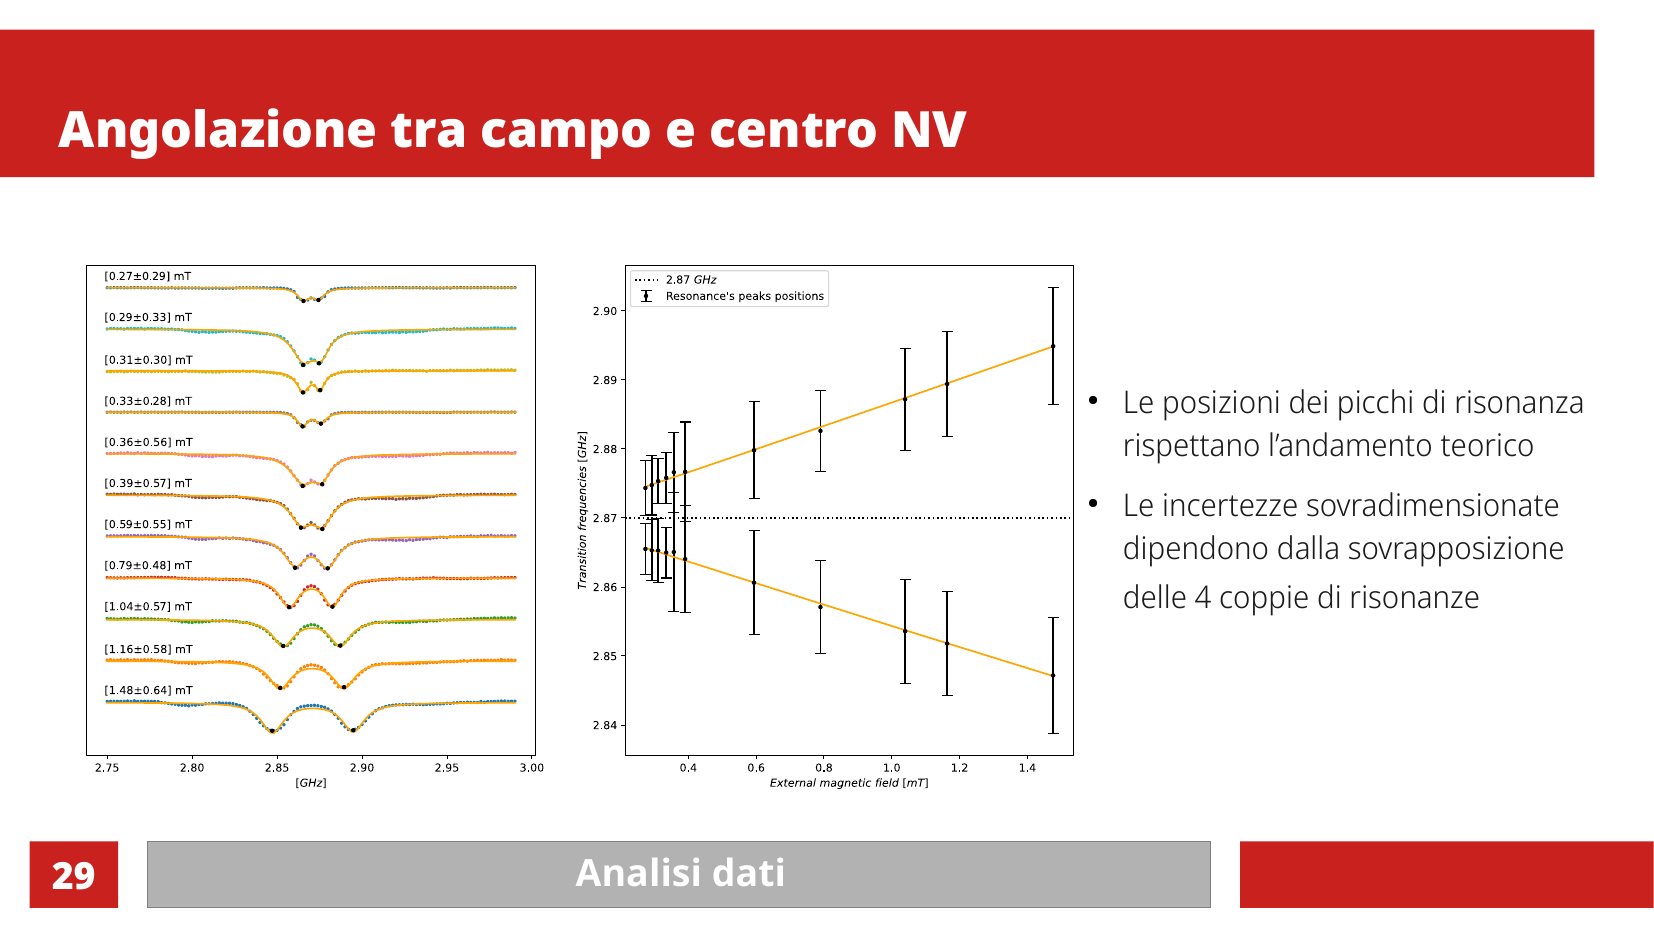

# Angolazione tra campo e centro NV
Le posizioni dei picchi di risonanza rispettano l’andamento teorico
Le incertezze sovradimensionate dipendono dalla sovrapposizione delle 4 coppie di risonanze
Analisi dati
29